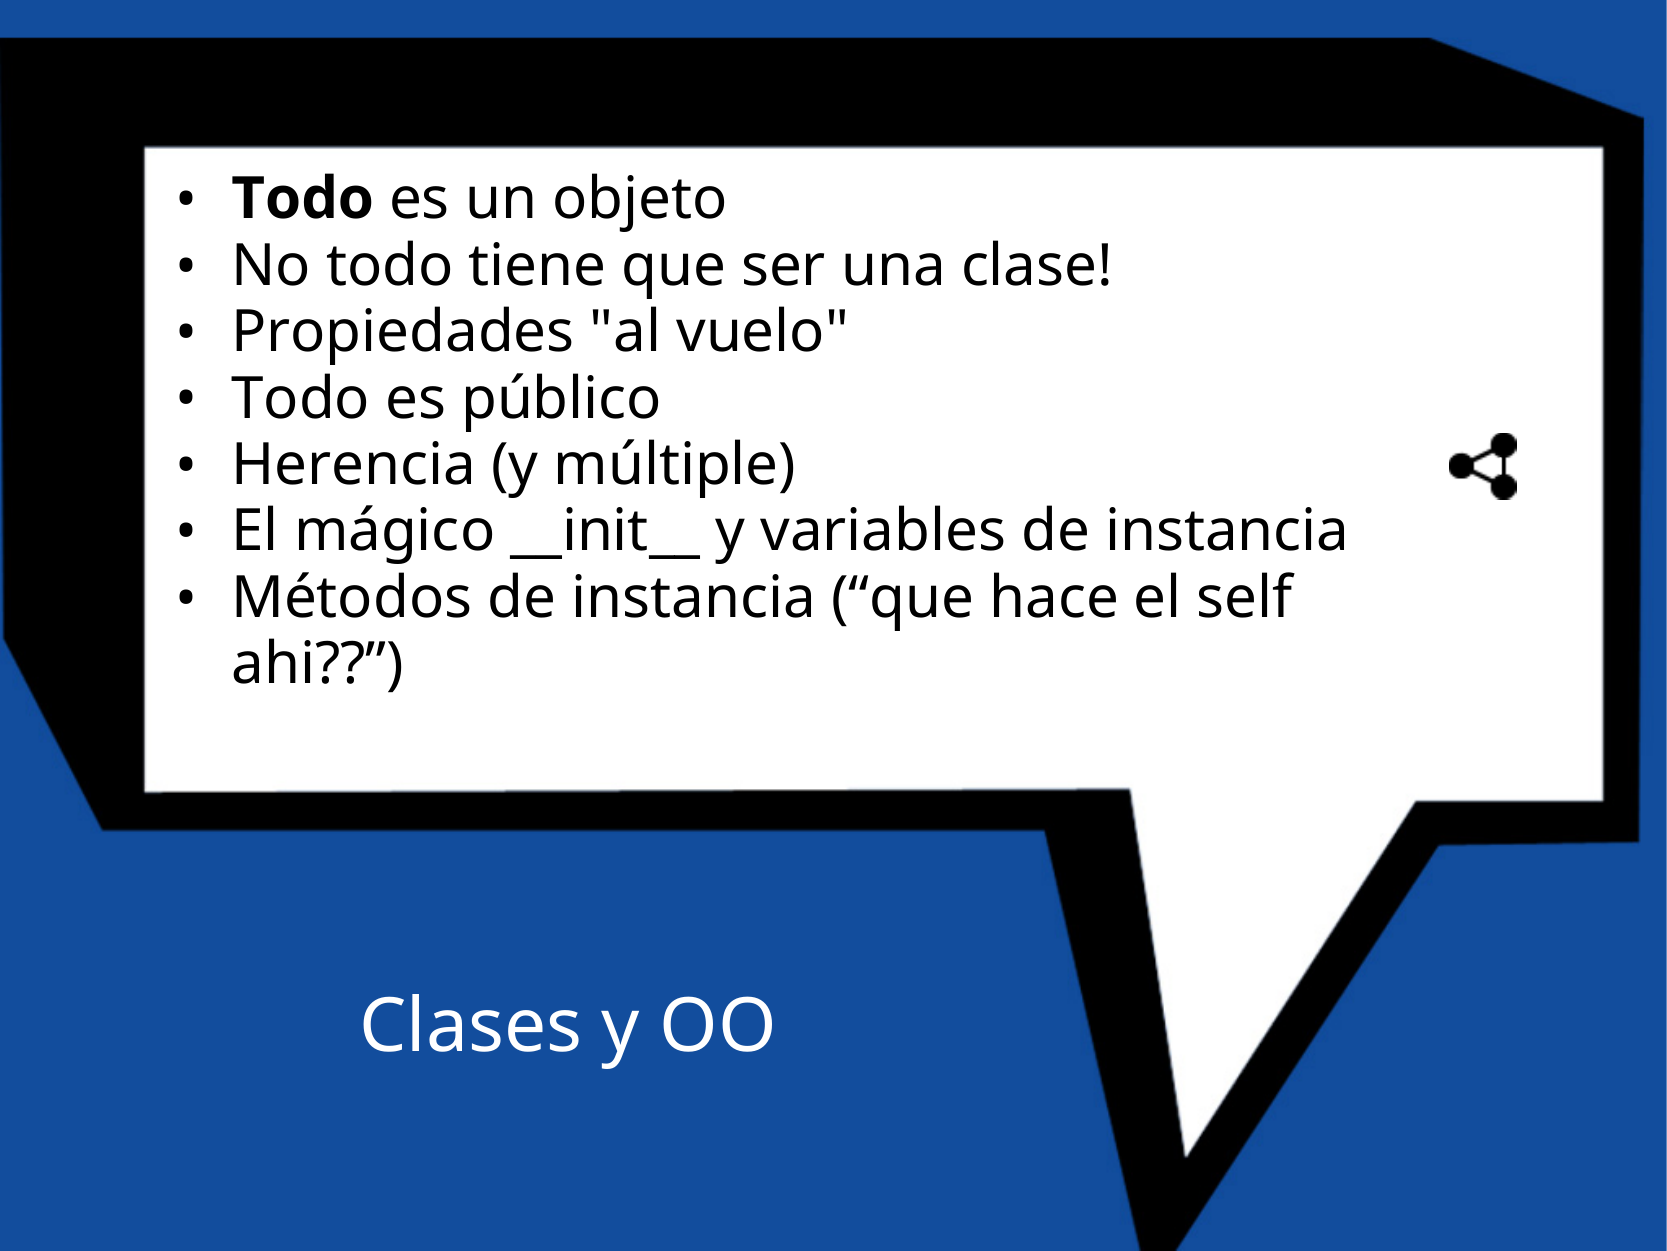

Todo es un objeto
No todo tiene que ser una clase!
Propiedades "al vuelo"
Todo es público
Herencia (y múltiple)
El mágico __init__ y variables de instancia
Métodos de instancia (“que hace el self ahi??”)
# Clases y OO